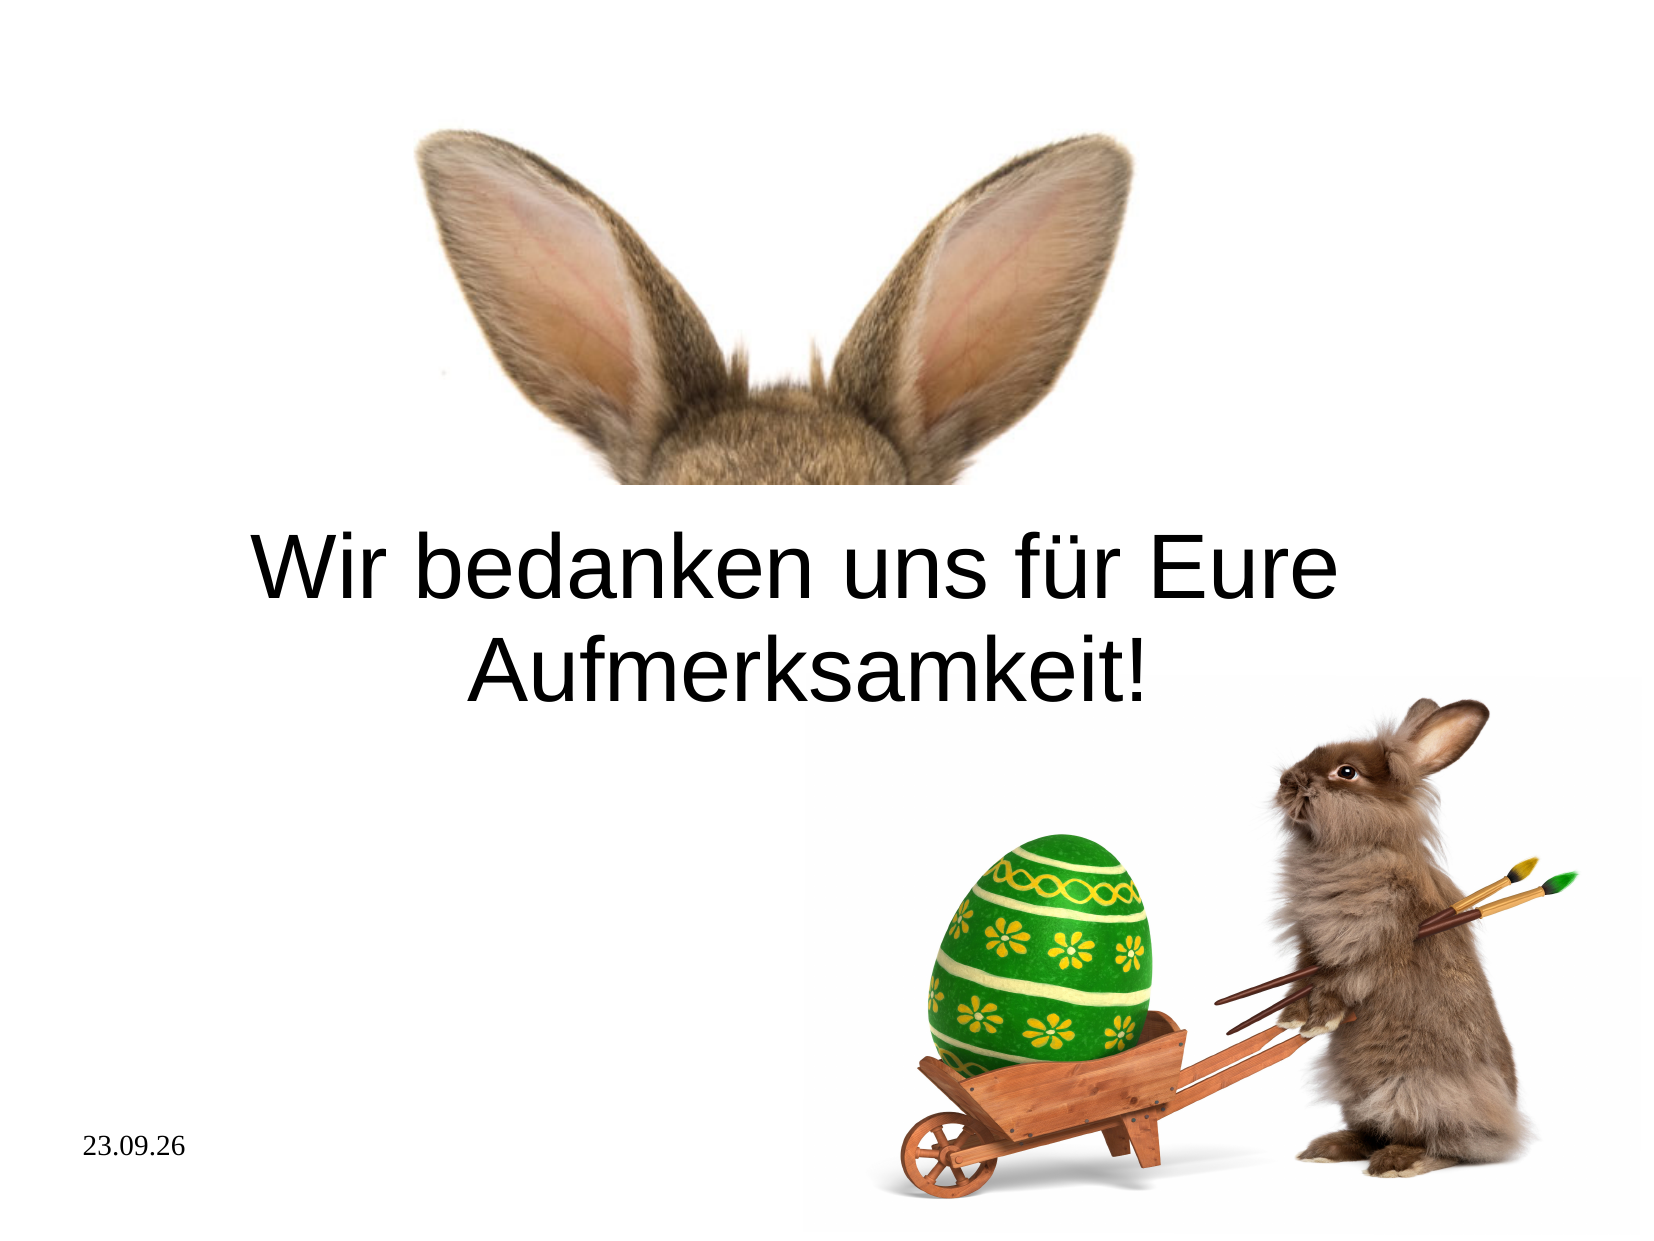

# Wir bedanken uns für Eure Aufmerksamkeit!